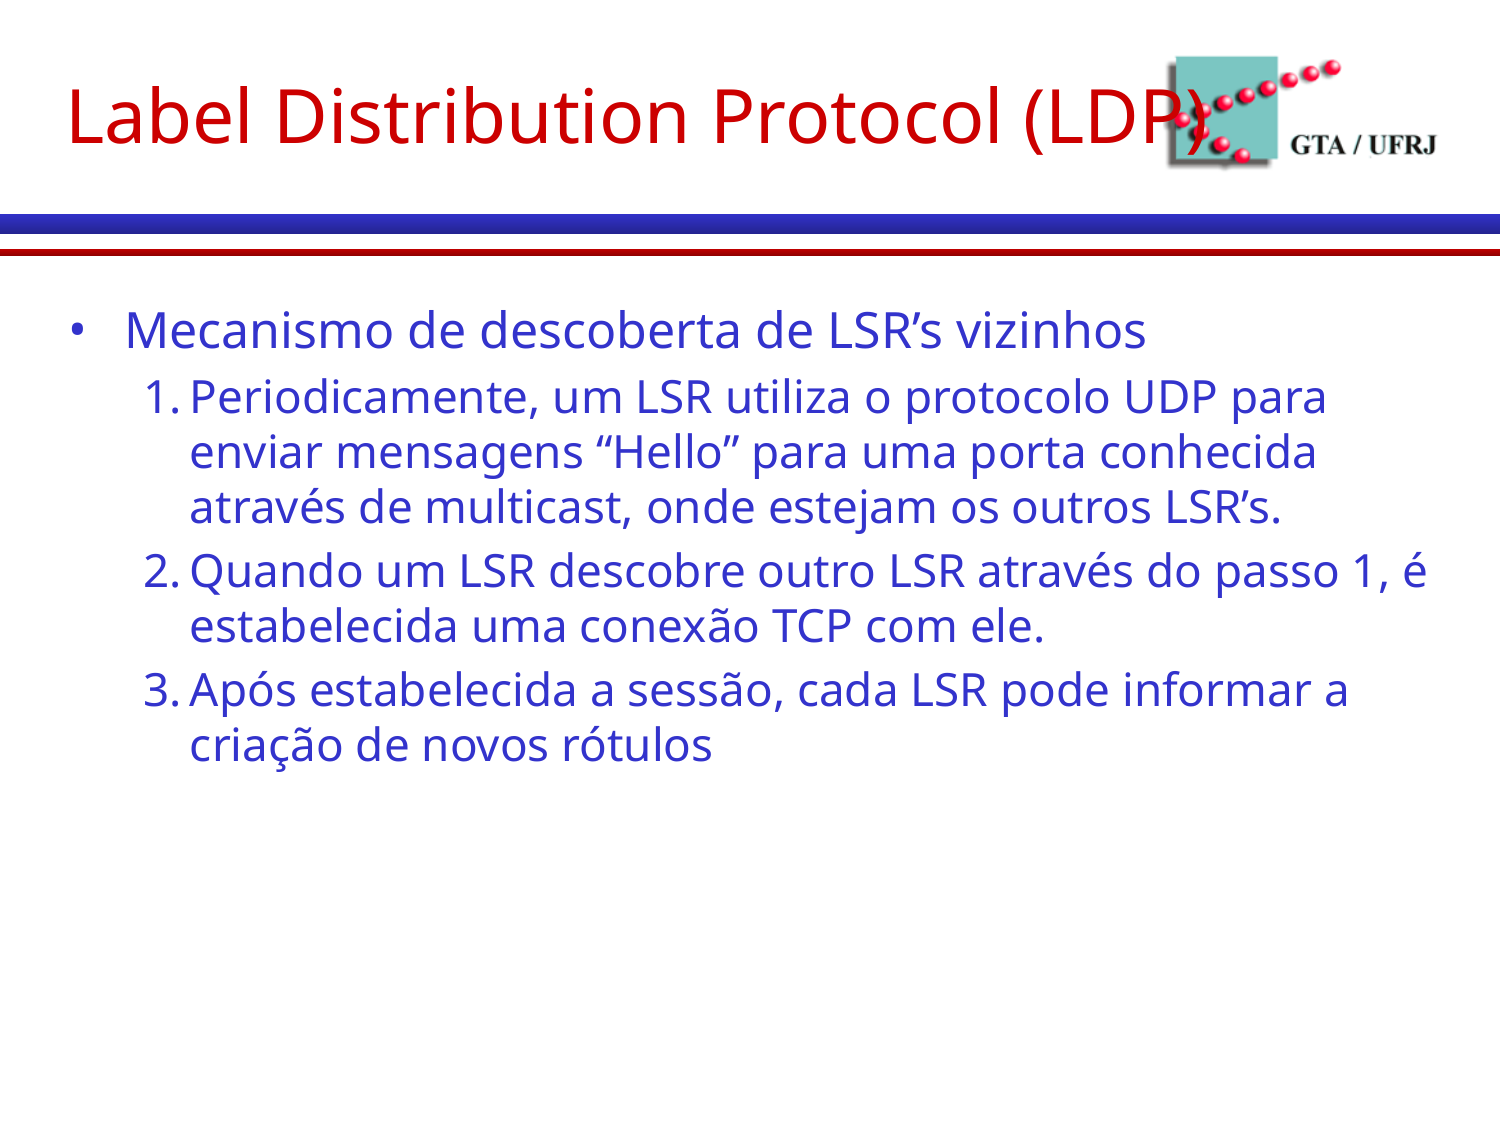

# Label Distribution Protocol (LDP)
Mecanismo de descoberta de LSR’s vizinhos
Periodicamente, um LSR utiliza o protocolo UDP para enviar mensagens “Hello” para uma porta conhecida através de multicast, onde estejam os outros LSR’s.
Quando um LSR descobre outro LSR através do passo 1, é estabelecida uma conexão TCP com ele.
Após estabelecida a sessão, cada LSR pode informar a criação de novos rótulos